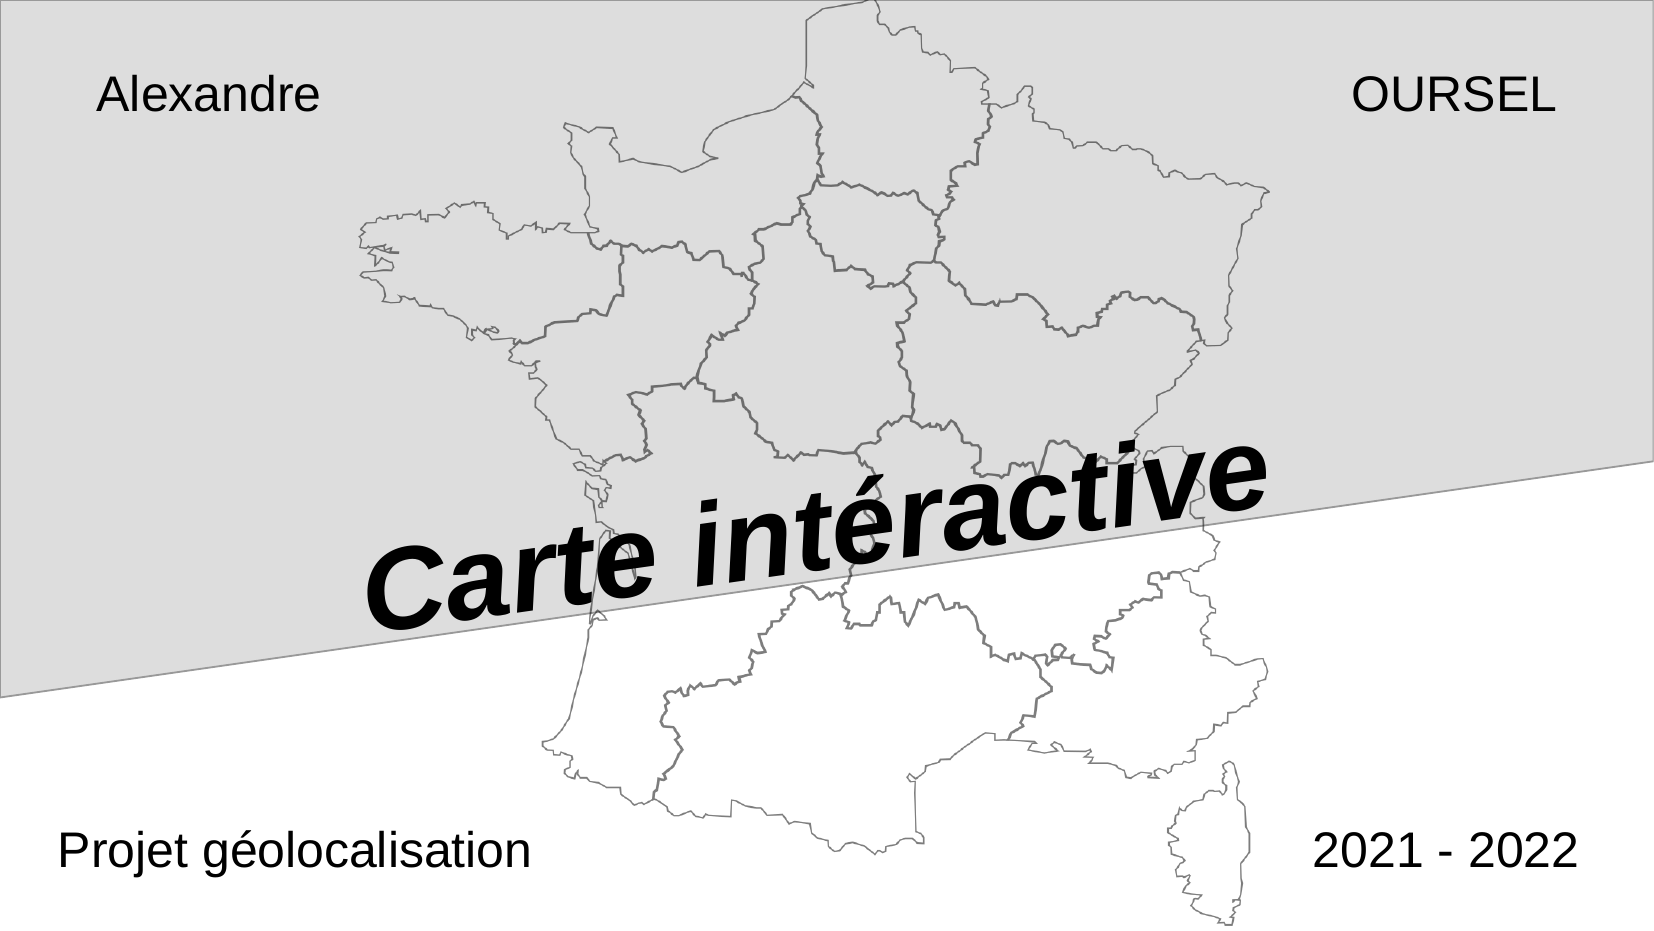

Alexandre														OURSEL
# Carte intéractive
Projet géolocalisation											2021 - 2022